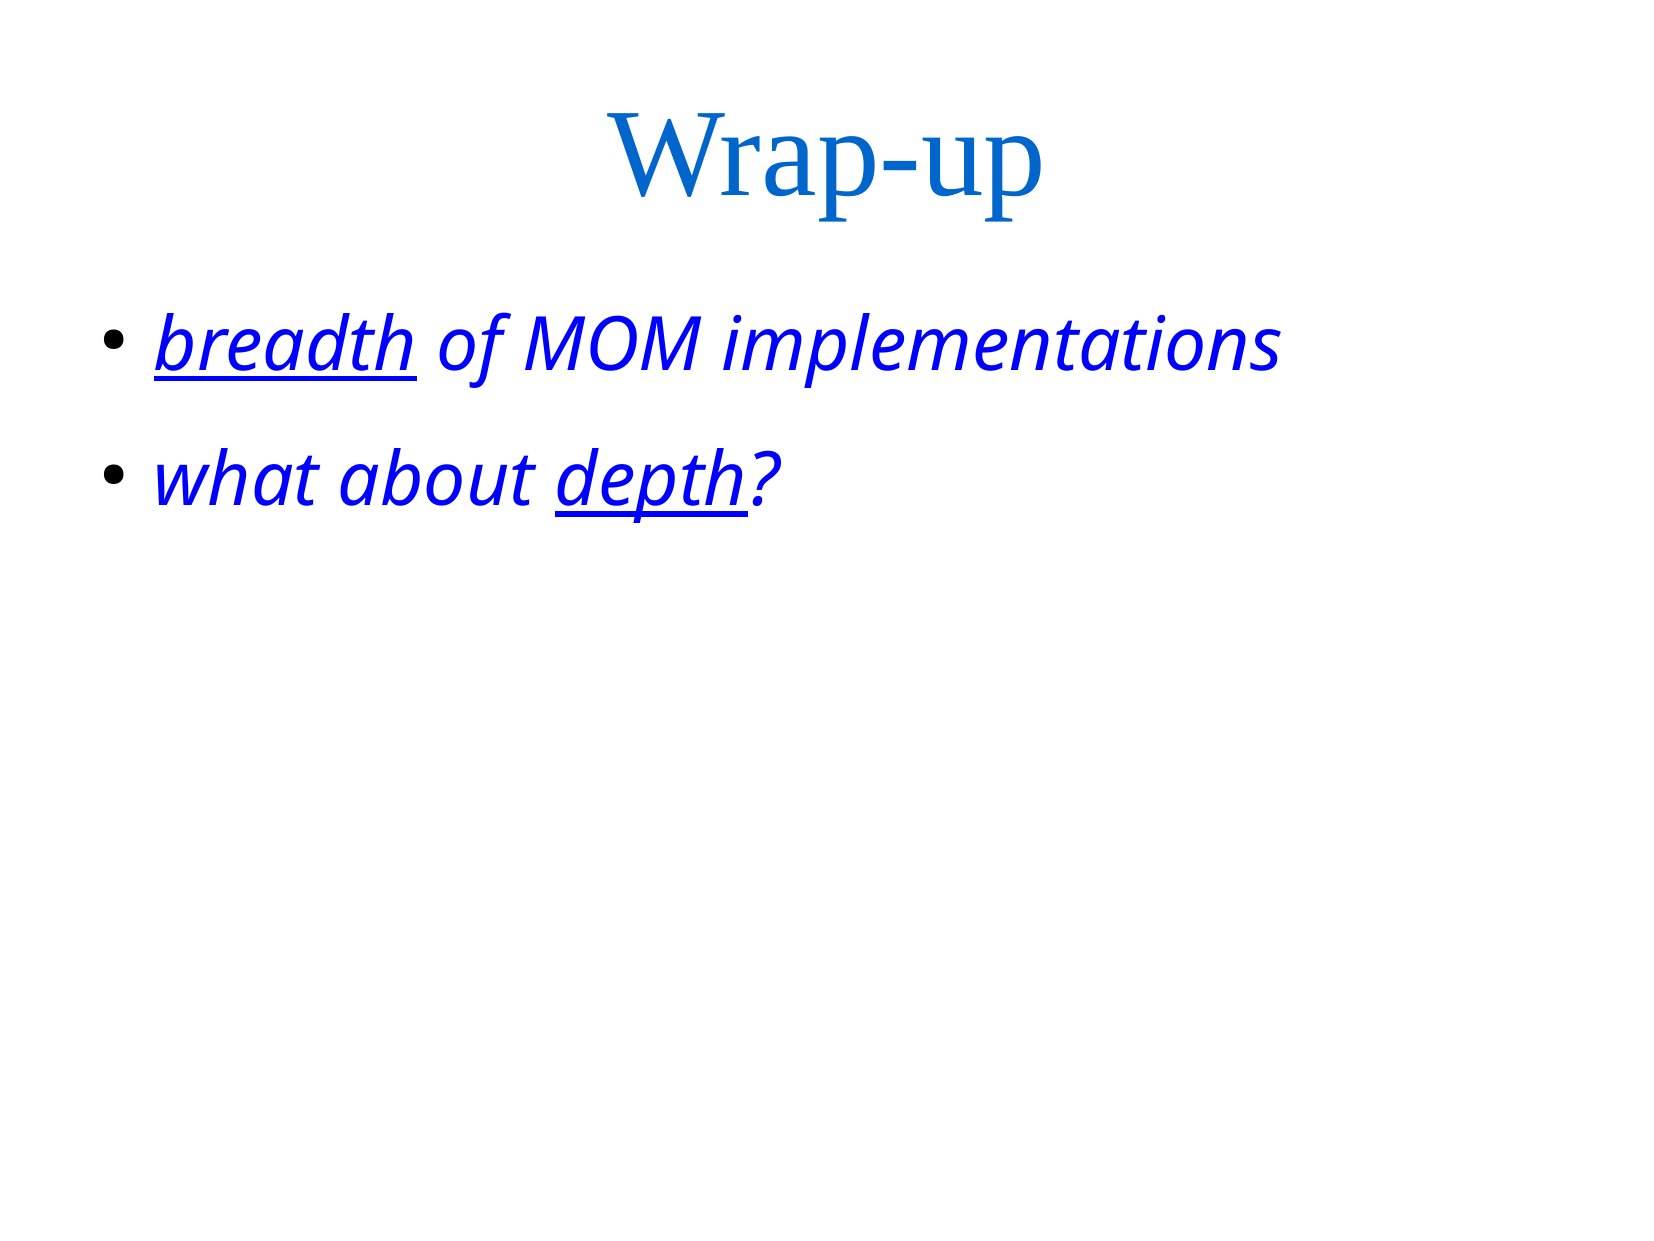

# Wrap-up
breadth of MOM implementations
what about depth?